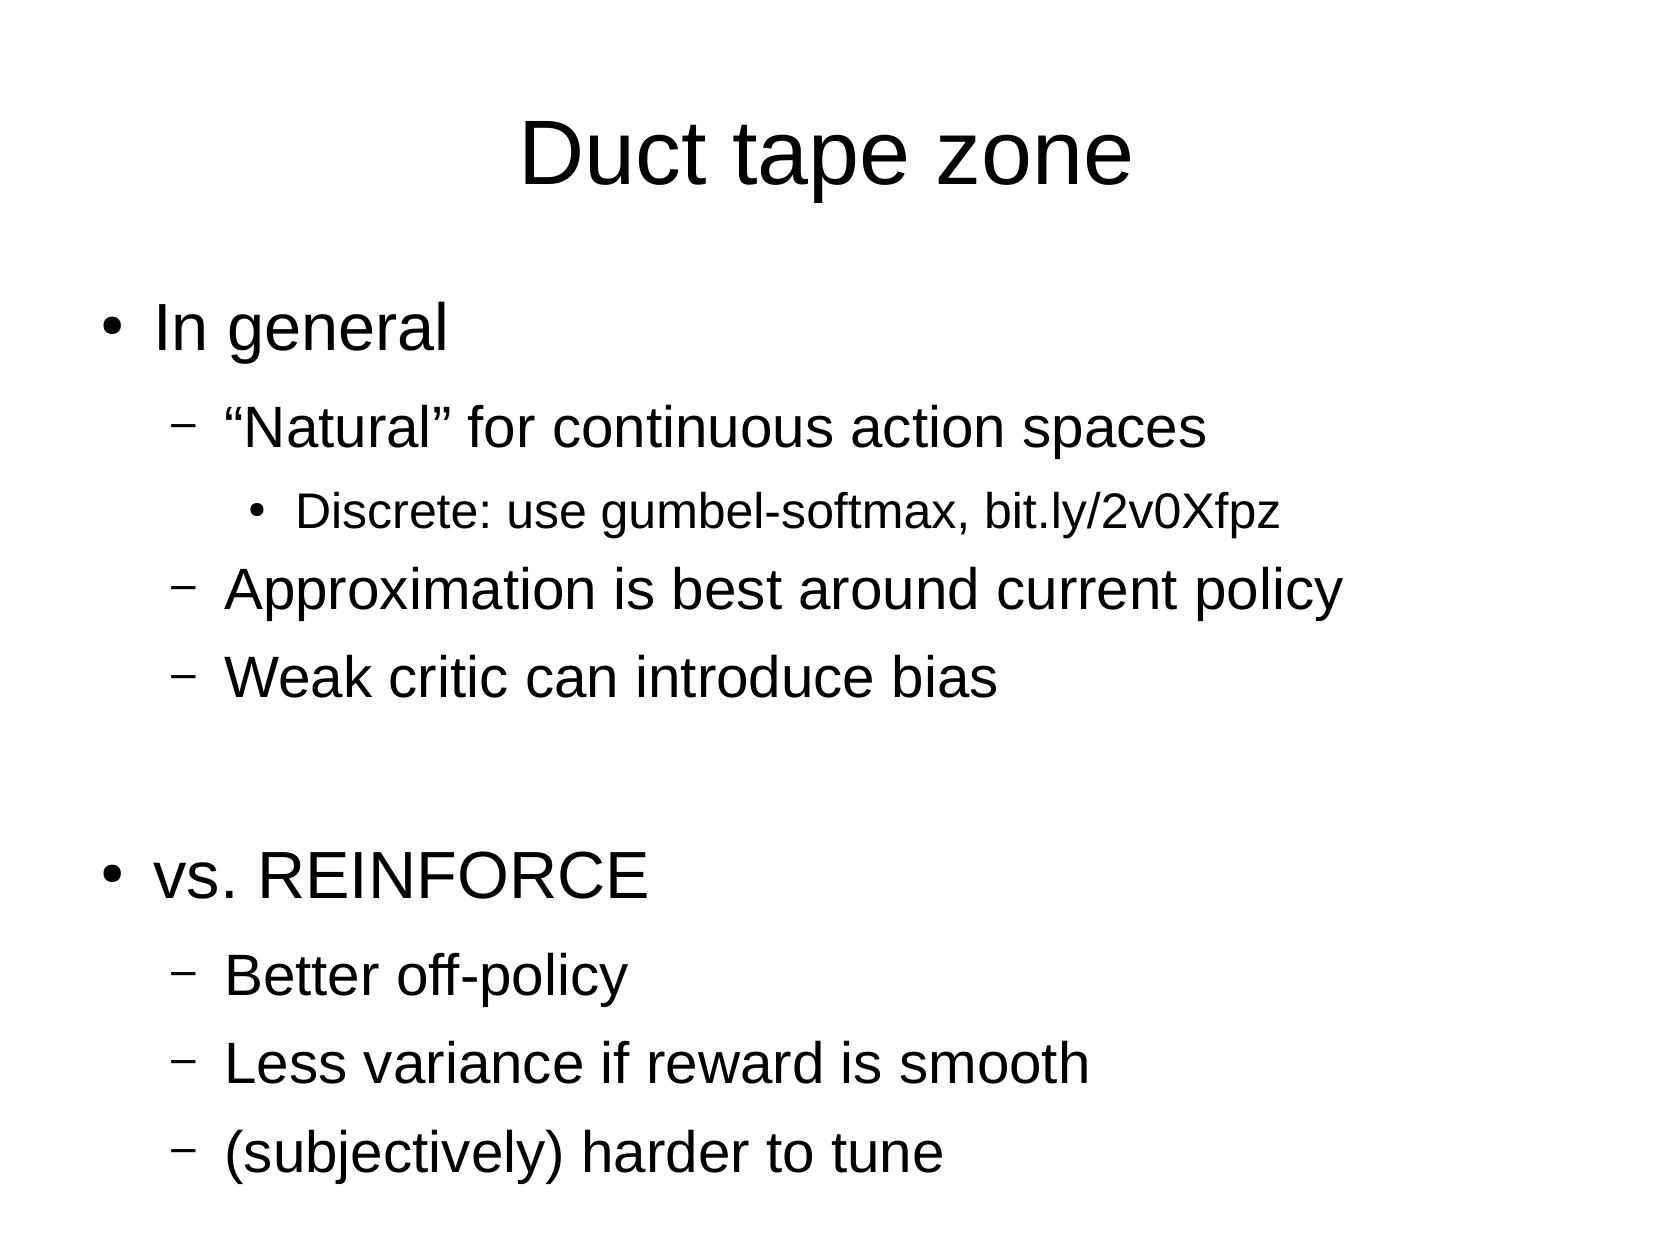

# Duct tape zone
In general
“Natural” for continuous action spaces
Discrete: use gumbel-softmax, bit.ly/2v0Xfpz
Approximation is best around current policy
Weak critic can introduce bias
vs. REINFORCE
Better off-policy
Less variance if reward is smooth
(subjectively) harder to tune